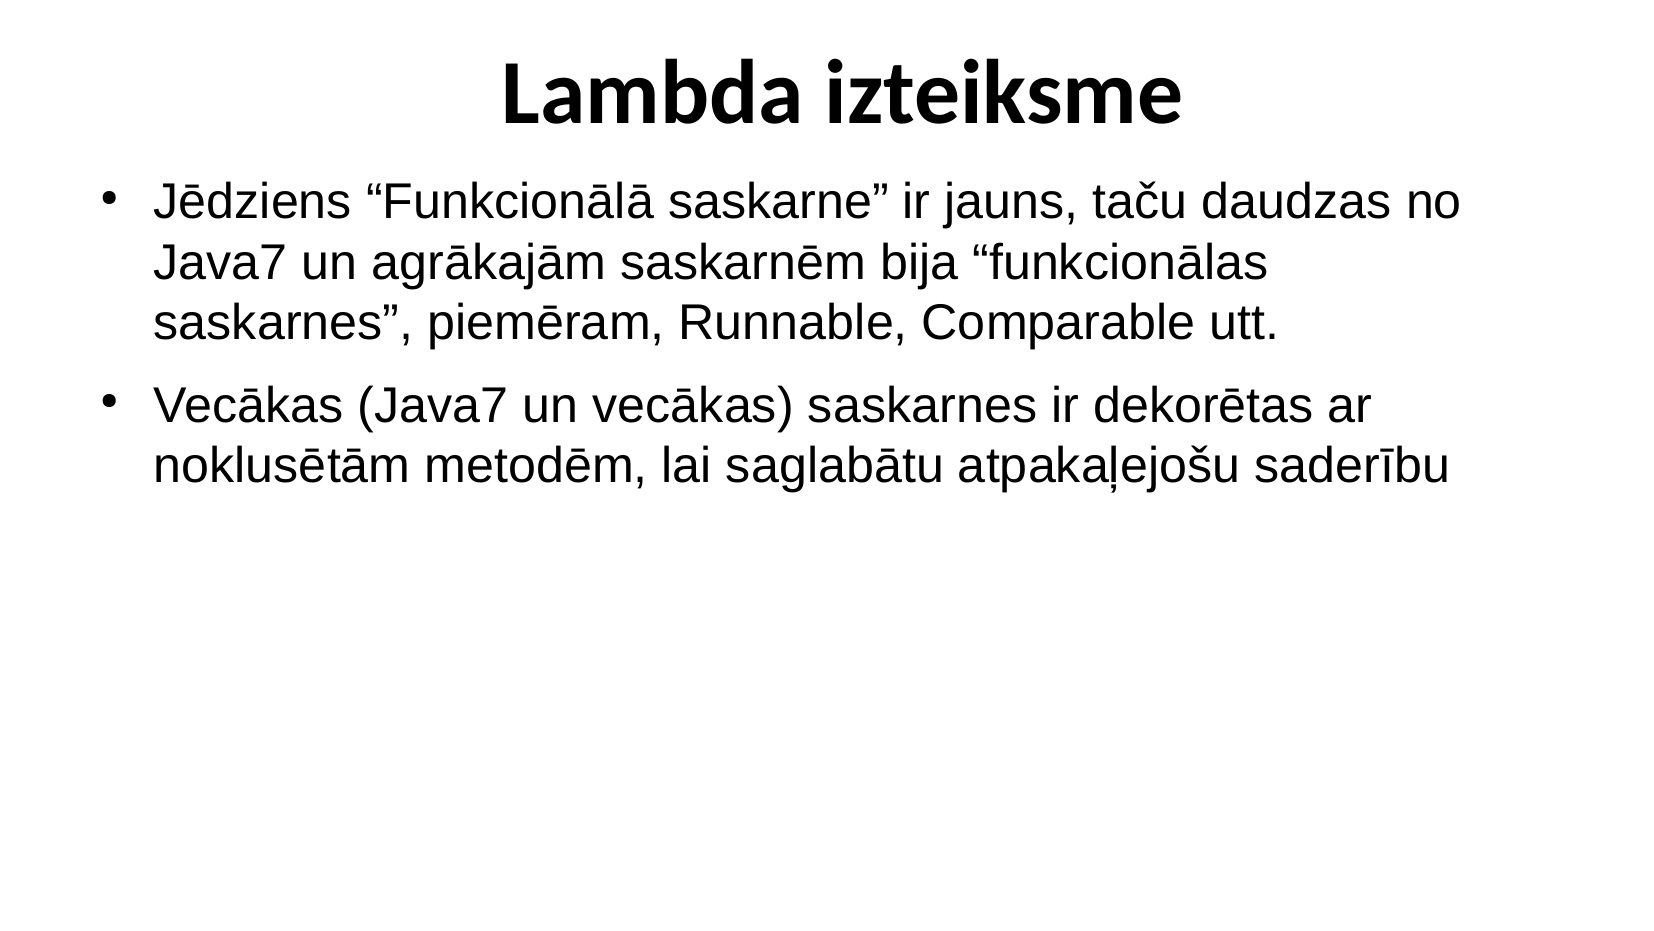

# Lambda izteiksme
Jēdziens “Funkcionālā saskarne” ir jauns, taču daudzas no Java7 un agrākajām saskarnēm bija “funkcionālas saskarnes”, piemēram, Runnable, Comparable utt.
Vecākas (Java7 un vecākas) saskarnes ir dekorētas ar noklusētām metodēm, lai saglabātu atpakaļejošu saderību